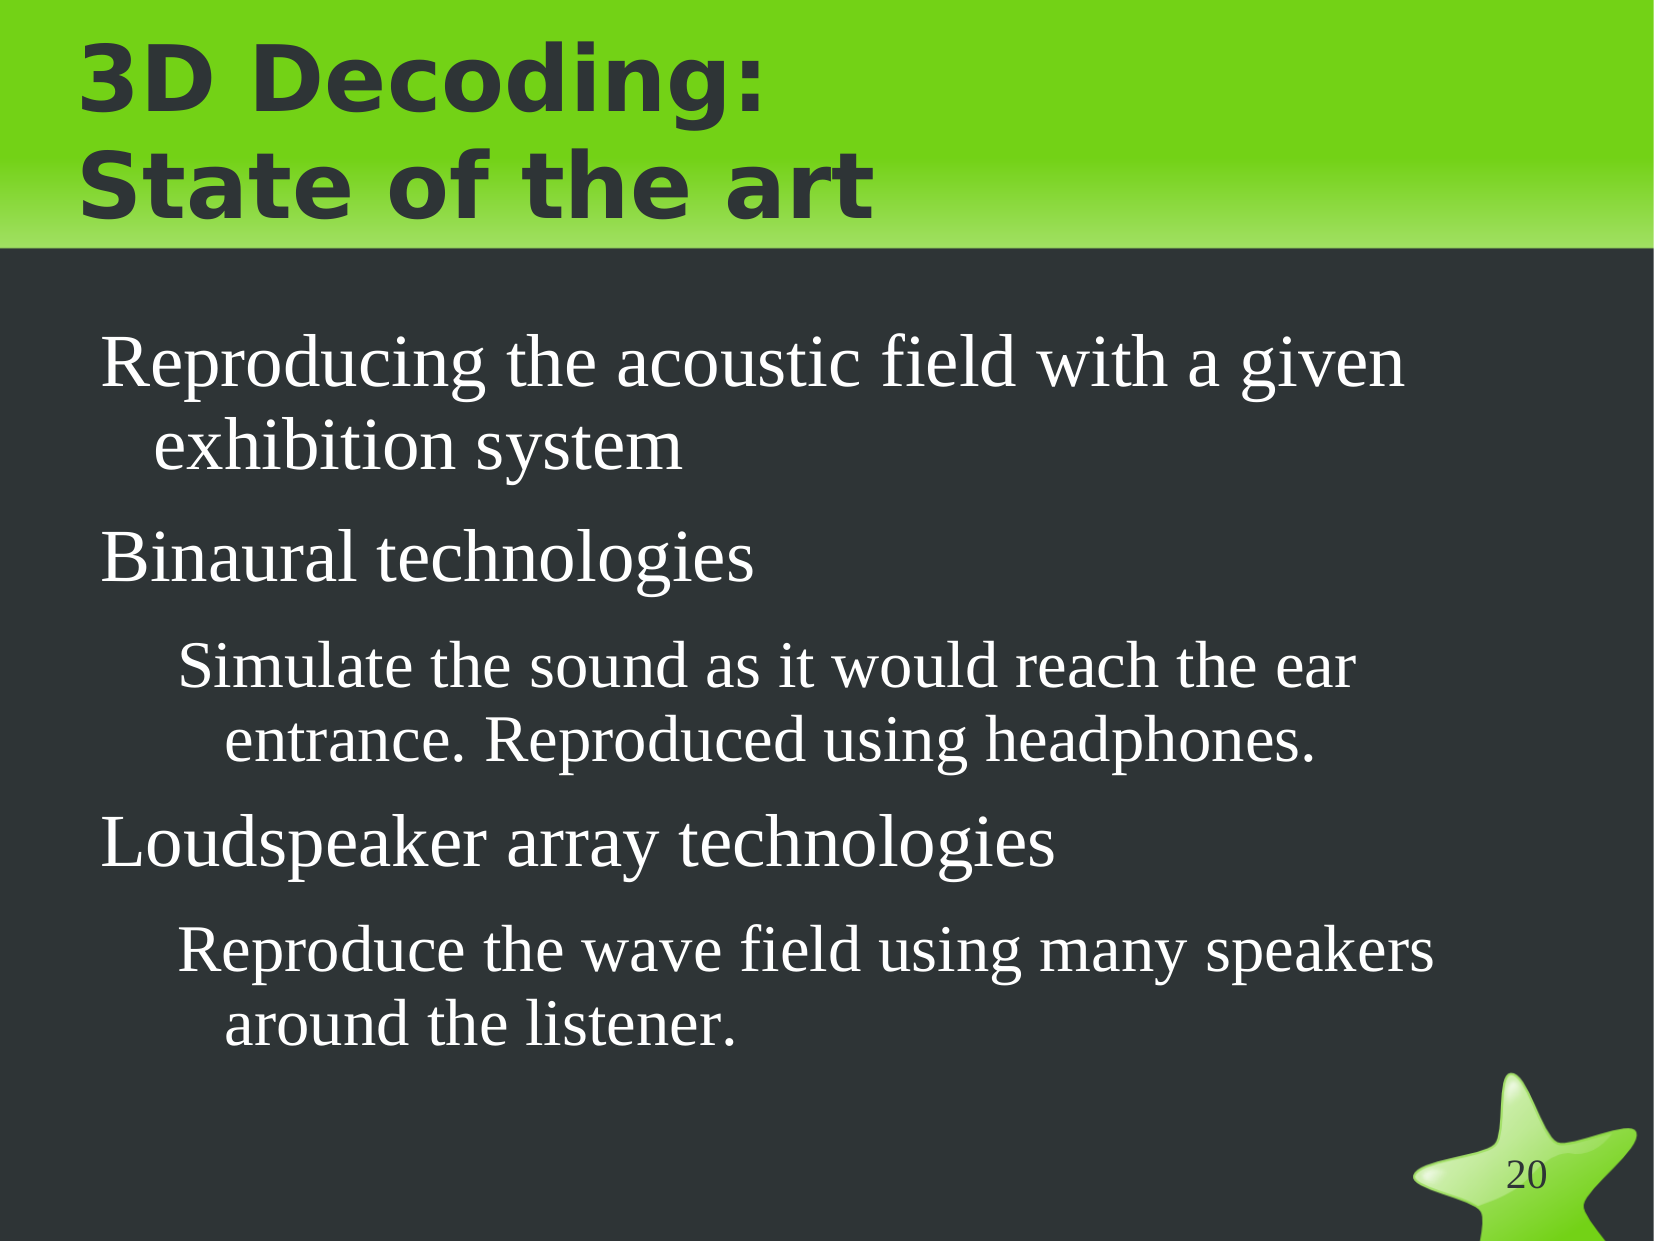

# 3D Decoding: State of the art
Reproducing the acoustic field with a given exhibition system
Binaural technologies
Simulate the sound as it would reach the ear entrance. Reproduced using headphones.
Loudspeaker array technologies
Reproduce the wave field using many speakers around the listener.
20